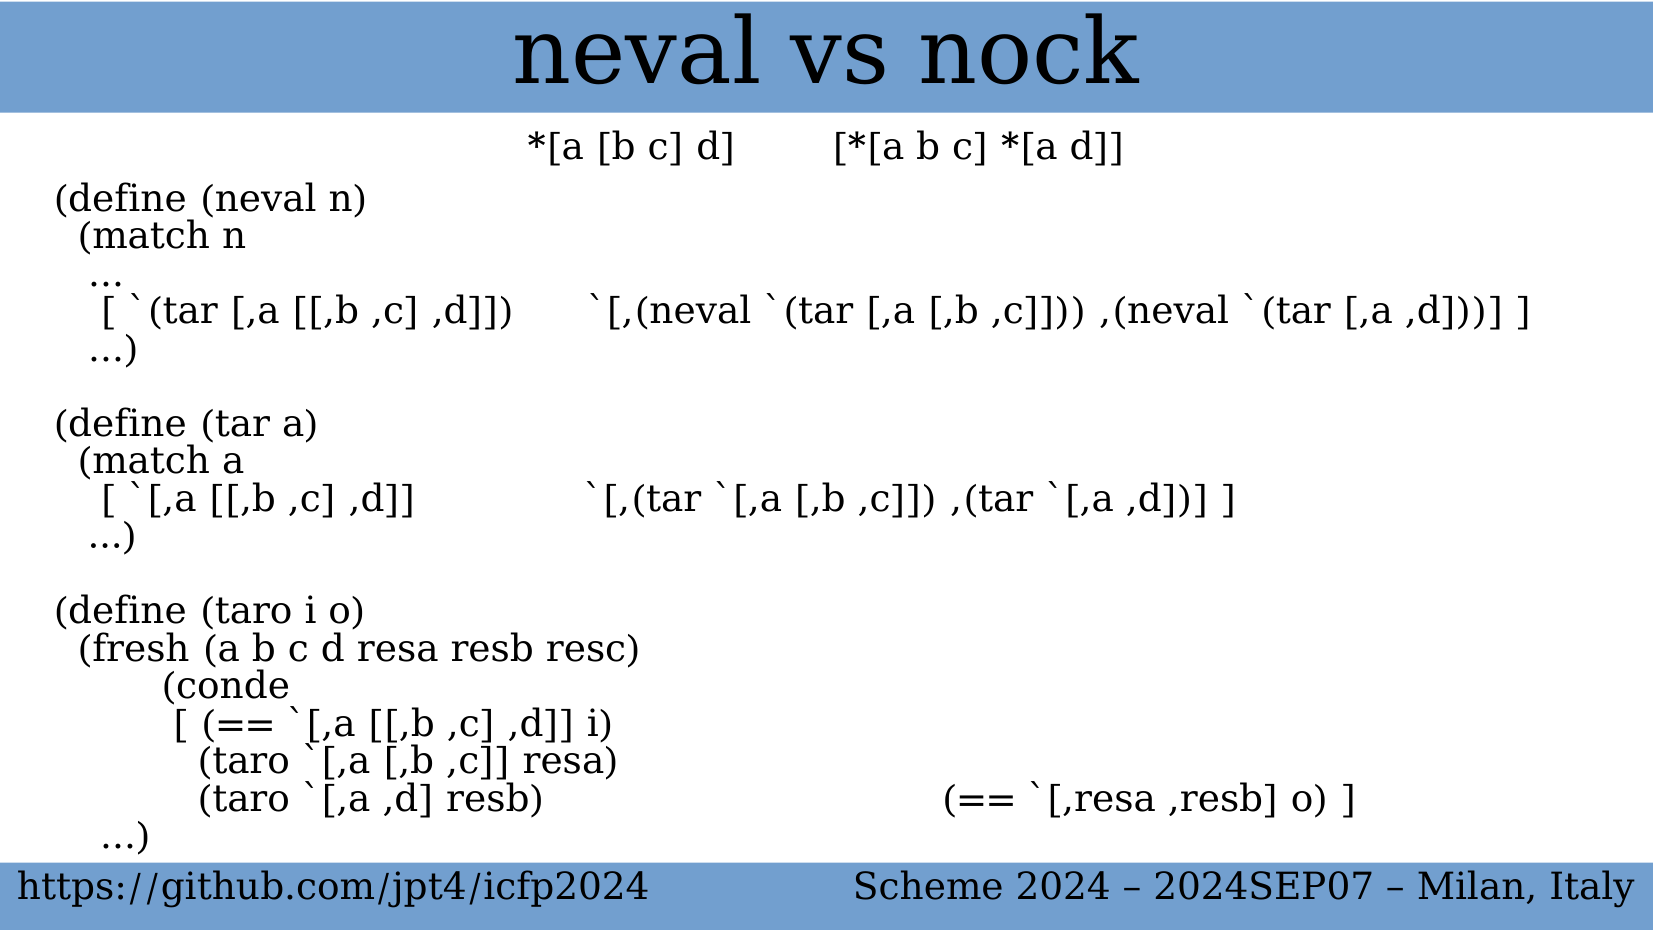

# neval vs nock
*[a [b c] d] [*[a b c] *[a d]]
(define (neval n)
 (match n
 ...
 [ `(tar [,a [[,b ,c] ,d]]) `[,(neval `(tar [,a [,b ,c]])) ,(neval `(tar [,a ,d]))] ]
 ...)
(define (tar a)
 (match a
 [ `[,a [[,b ,c] ,d]] `[,(tar `[,a [,b ,c]]) ,(tar `[,a ,d])] ]
 …)
(define (taro i o)
 (fresh (a b c d resa resb resc)
 (conde
 [ (== `[,a [[,b ,c] ,d]] i)
 (taro `[,a [,b ,c]] resa)
 (taro `[,a ,d] resb) (== `[,resa ,resb] o) ]
 ...)
https://github.com/jpt4/icfp2024 Scheme 2024 – 2024SEP07 – Milan, Italy